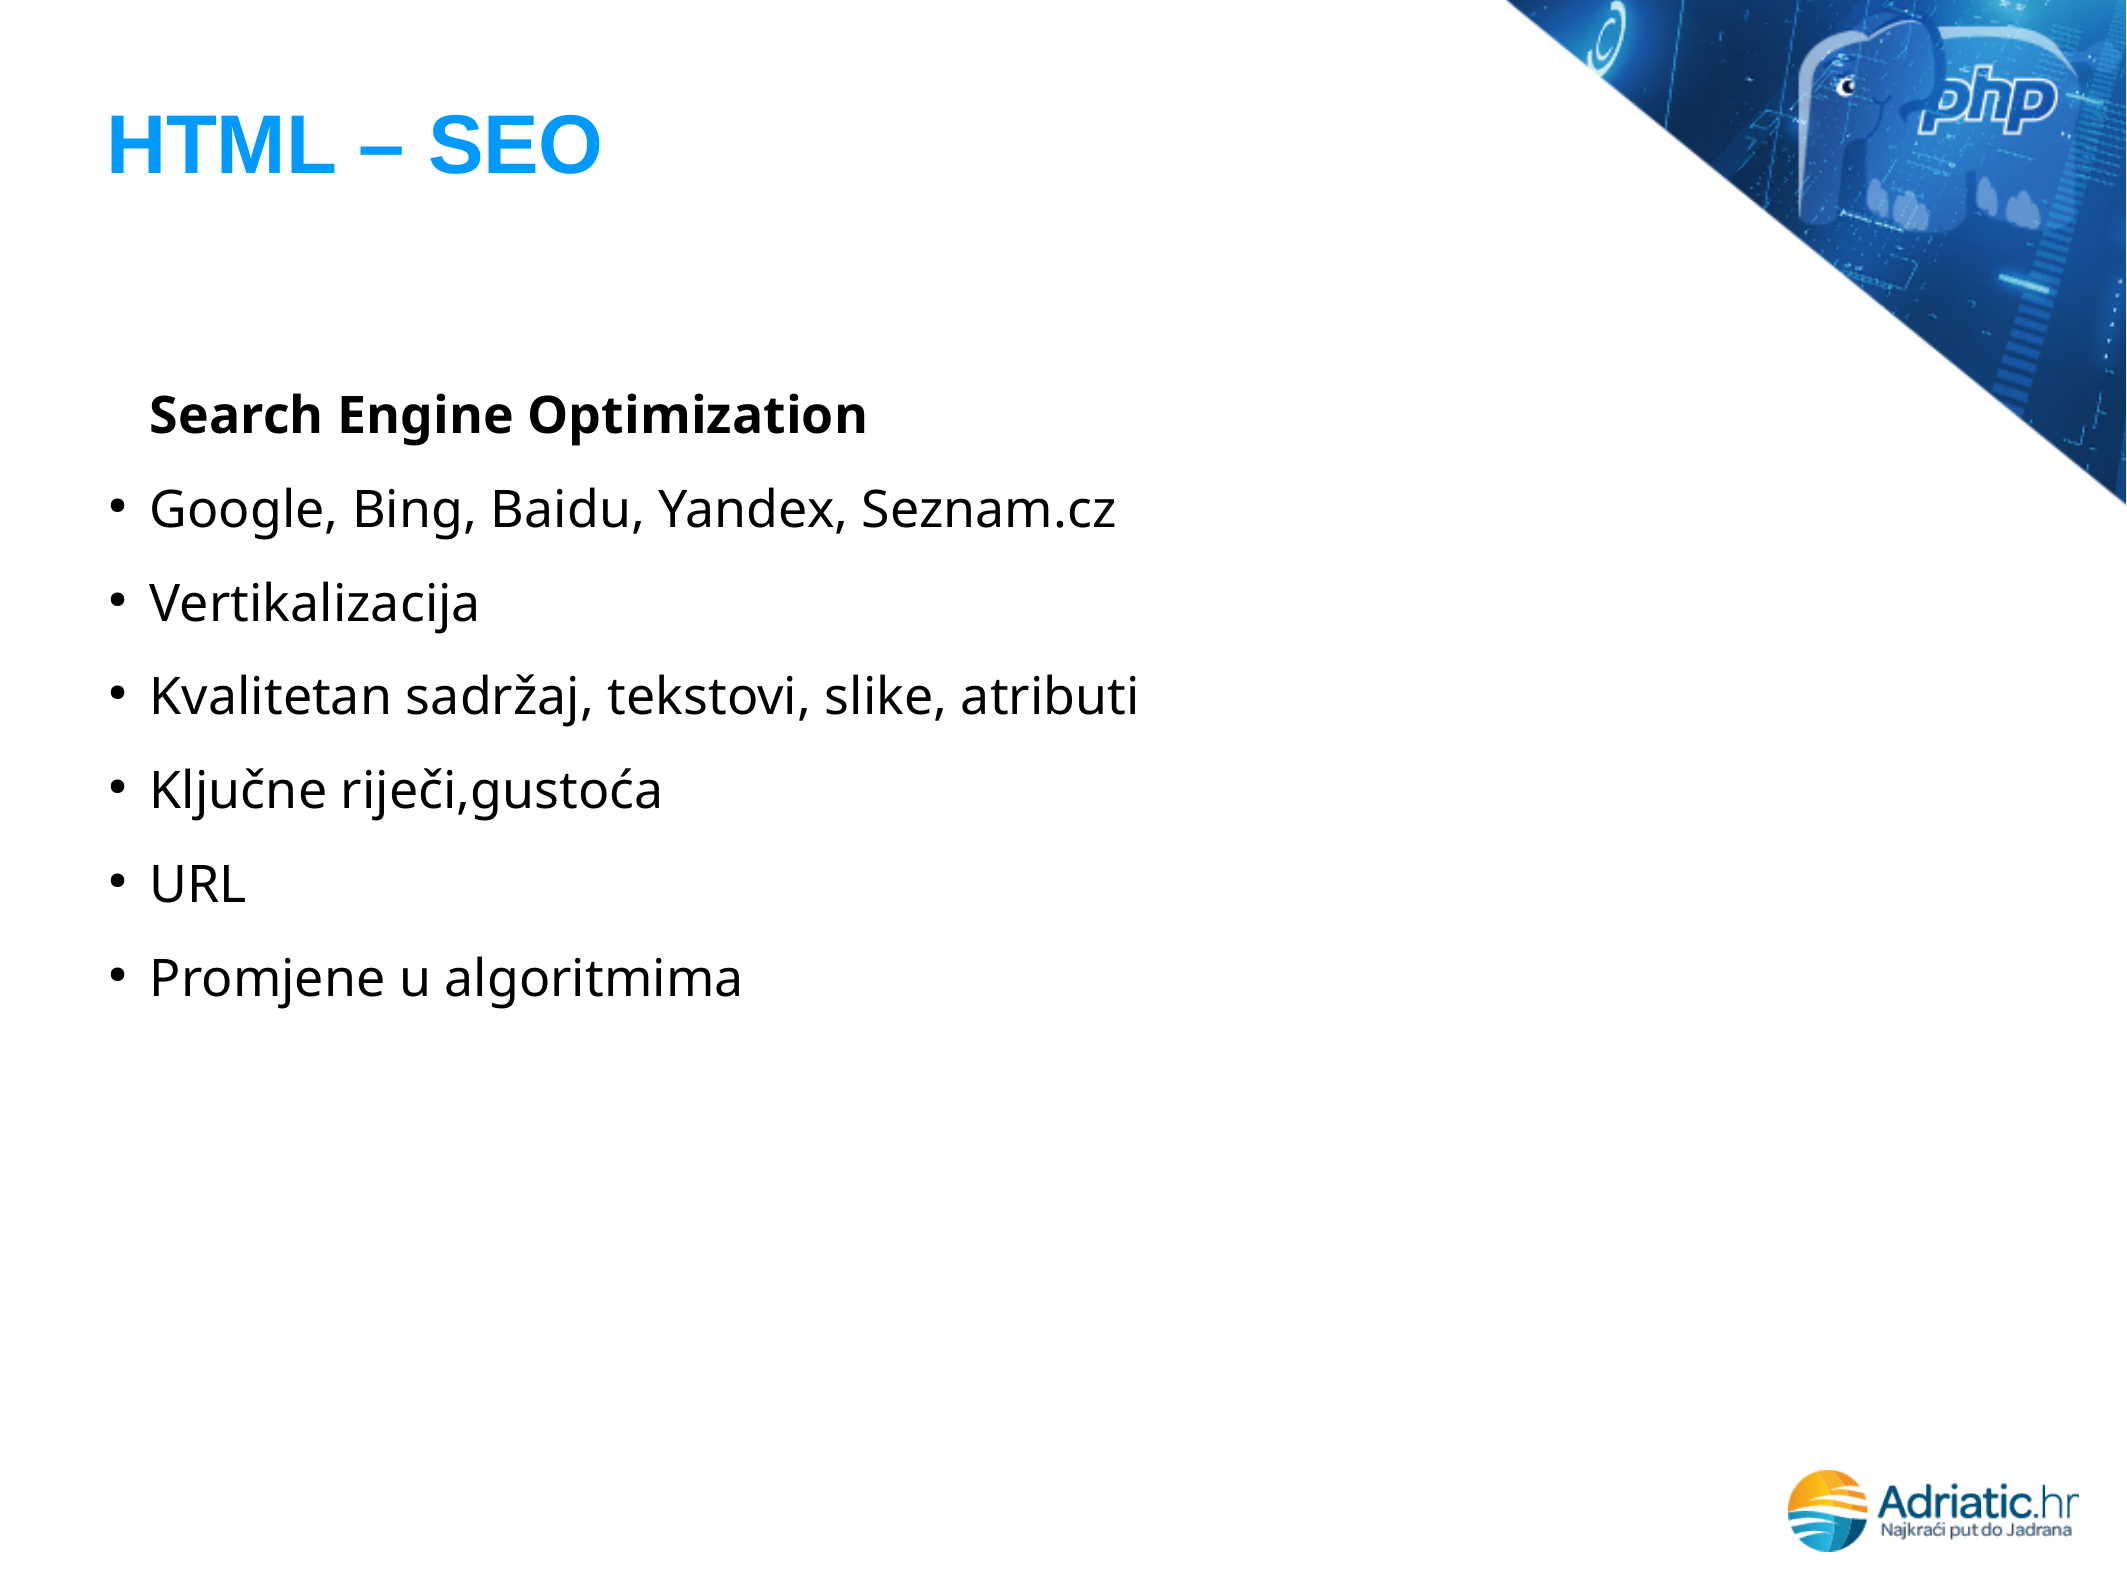

# HTML – SEO
Search Engine Optimization
Google, Bing, Baidu, Yandex, Seznam.cz
Vertikalizacija
Kvalitetan sadržaj, tekstovi, slike, atributi
Ključne riječi,gustoća
URL
Promjene u algoritmima